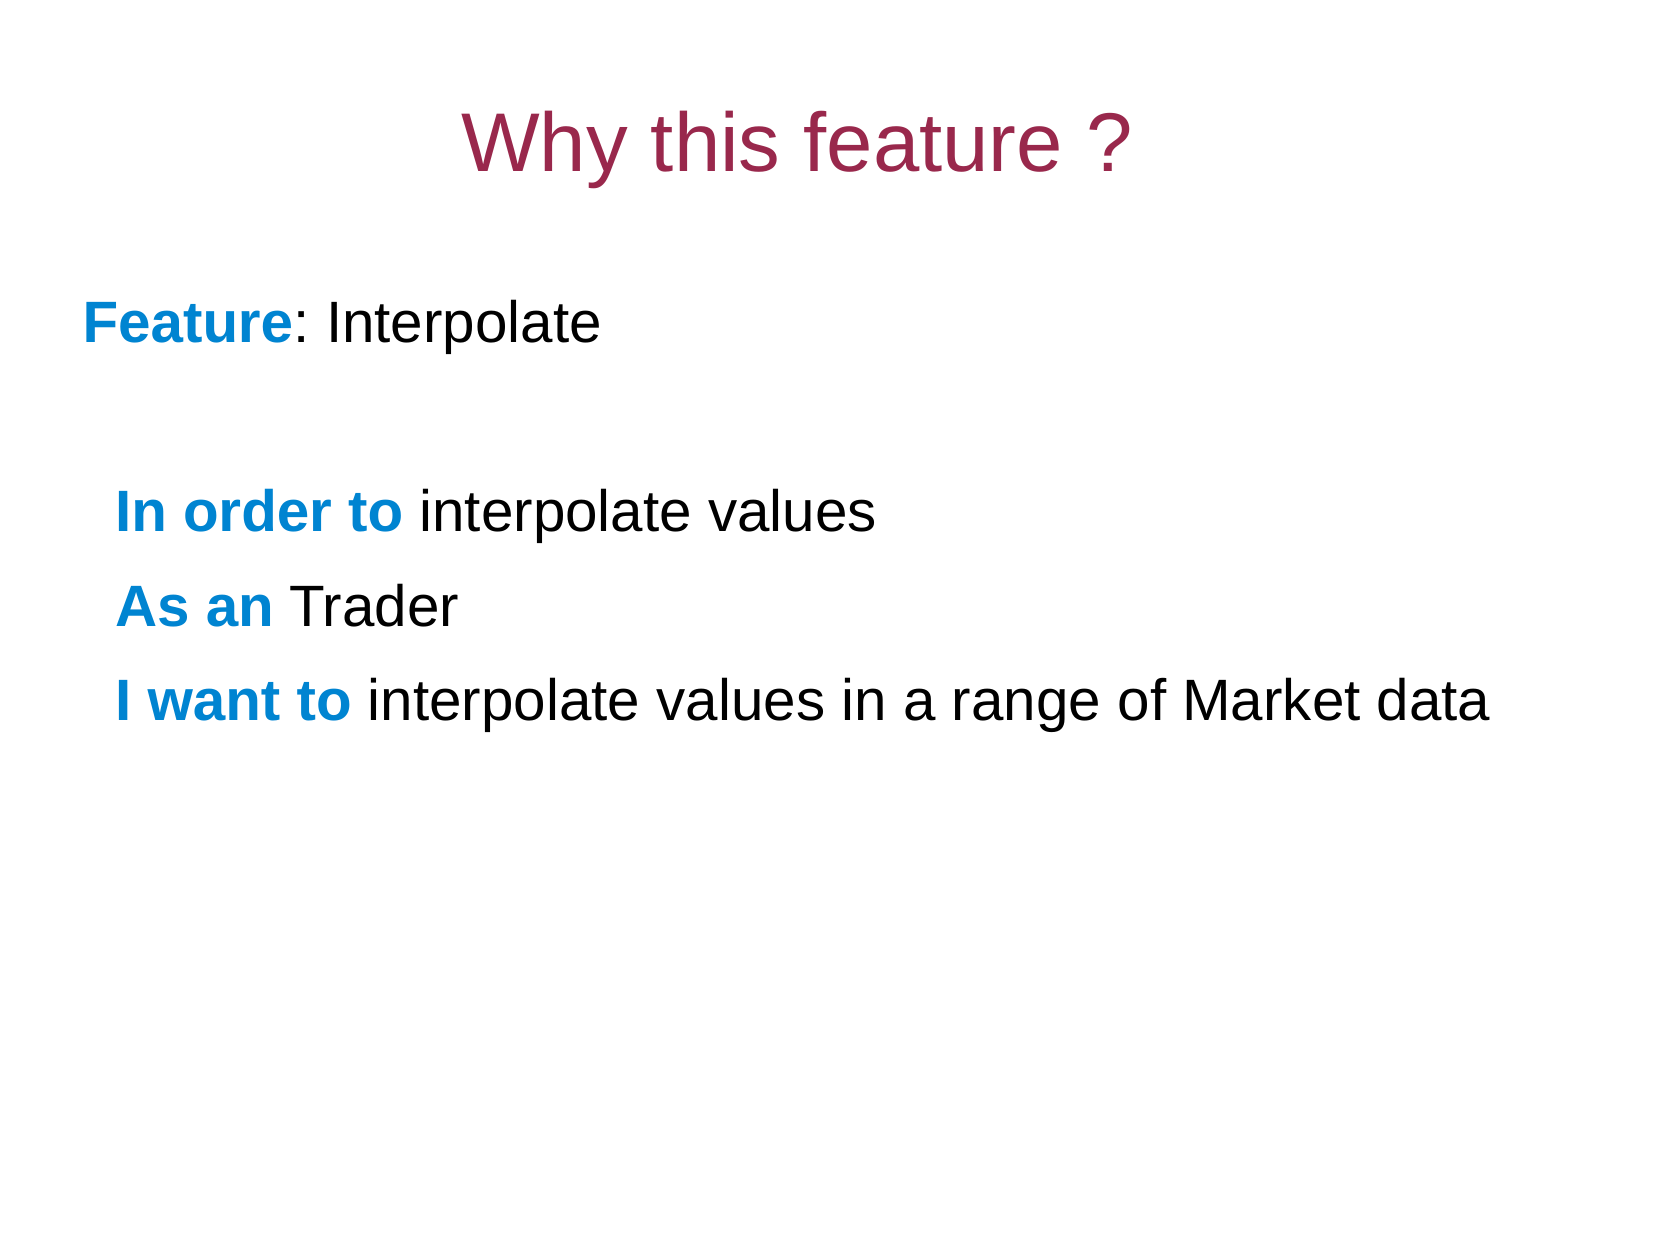

Why this feature ?
# Feature: Interpolate
 In order to interpolate values
 As an Trader
 I want to interpolate values in a range of Market data